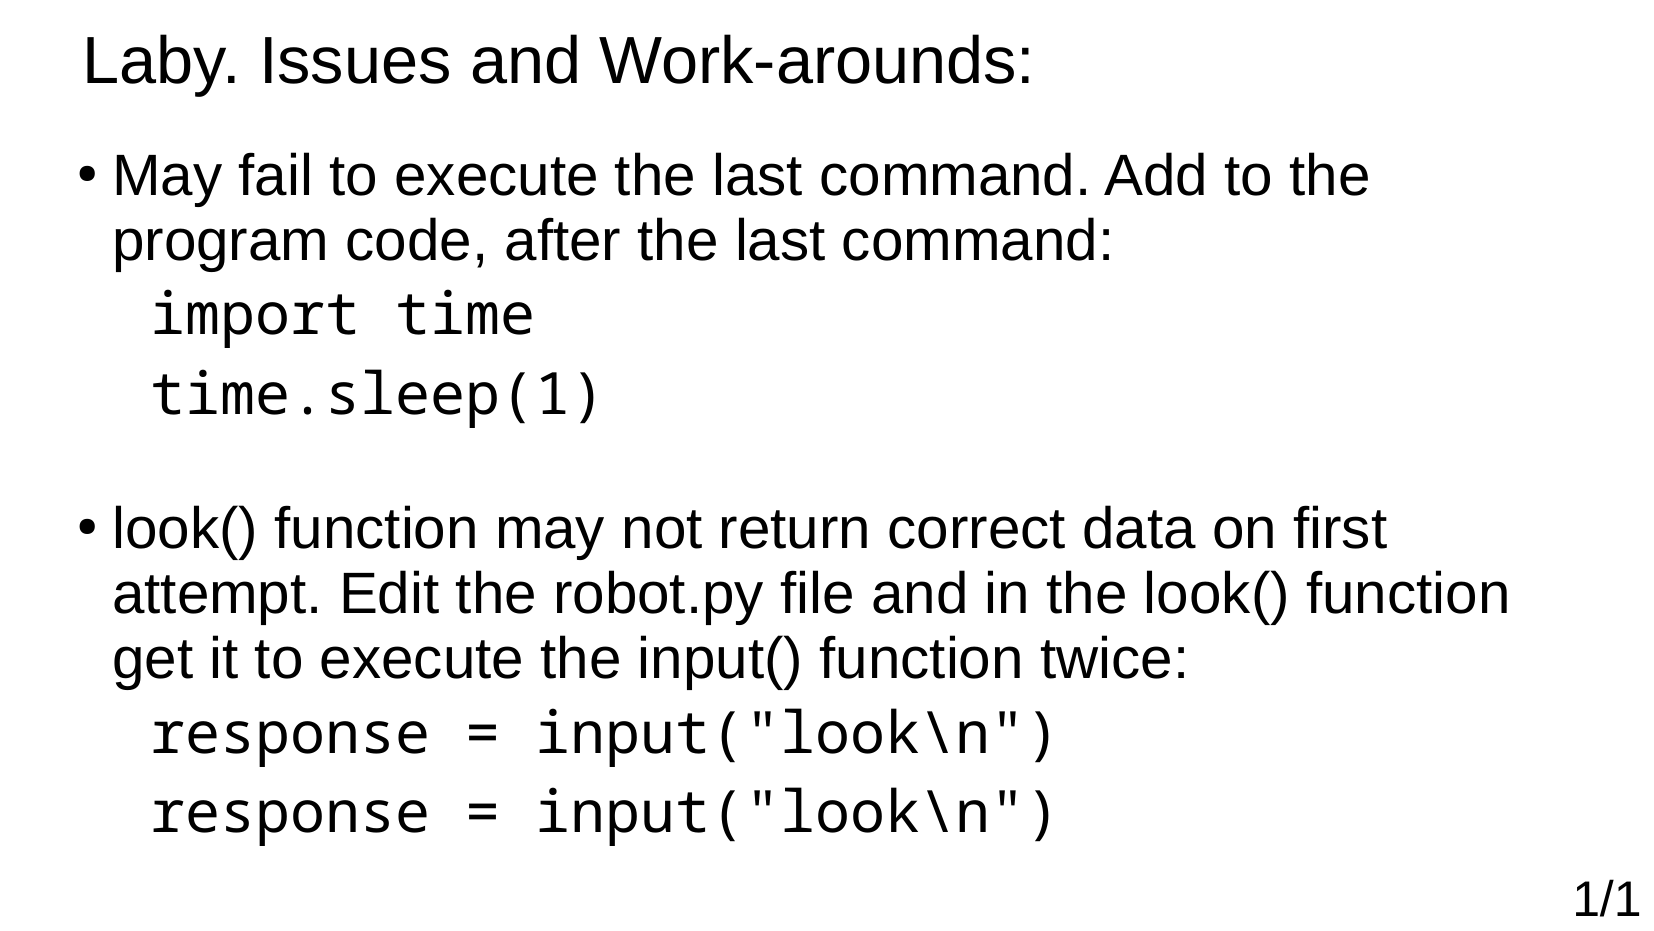

# Laby. Issues and Work-arounds:
May fail to execute the last command. Add to the program code, after the last command:
	import time
	time.sleep(1)
look() function may not return correct data on first attempt. Edit the robot.py file and in the look() function get it to execute the input() function twice:
	response = input("look\n")
	response = input("look\n")
1/1